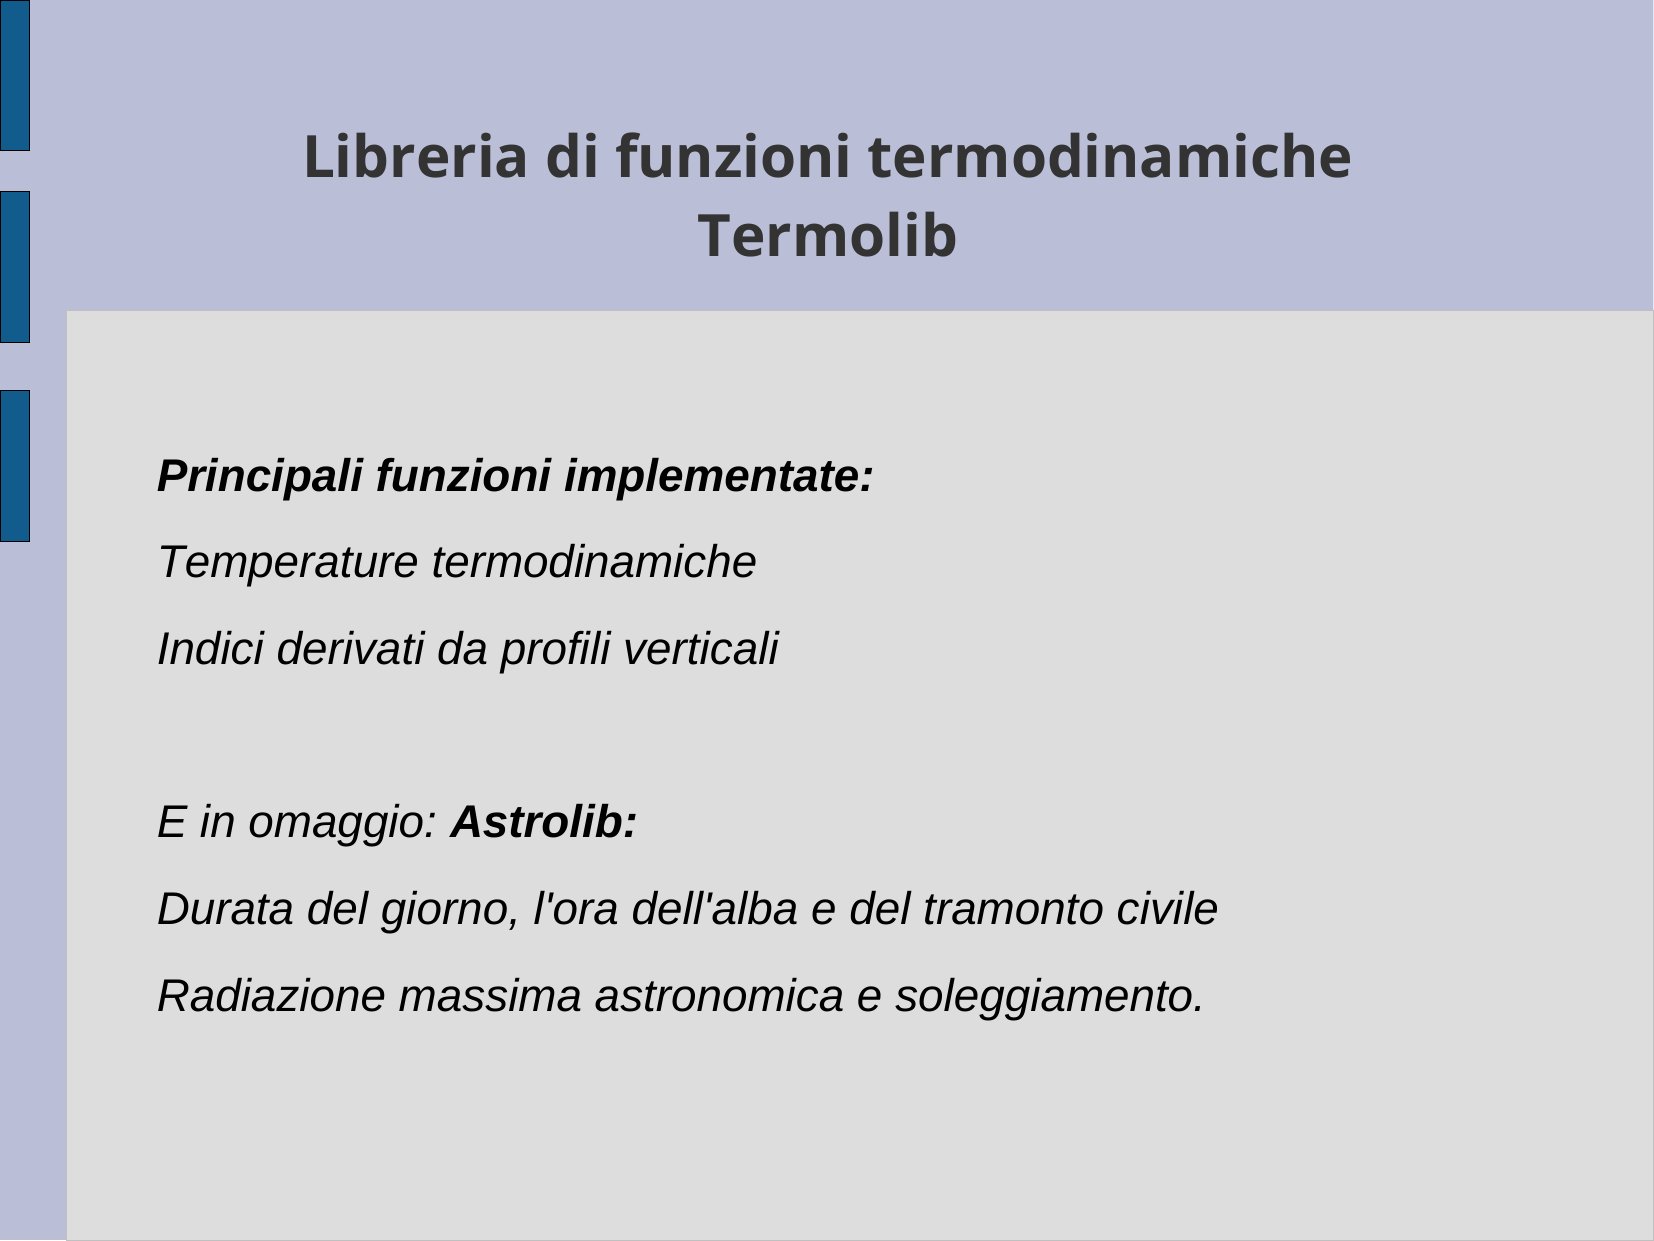

# Libreria di funzioni termodinamiche Termolib
Principali funzioni implementate:
Temperature termodinamiche
Indici derivati da profili verticali
E in omaggio: Astrolib:
Durata del giorno, l'ora dell'alba e del tramonto civile
Radiazione massima astronomica e soleggiamento.